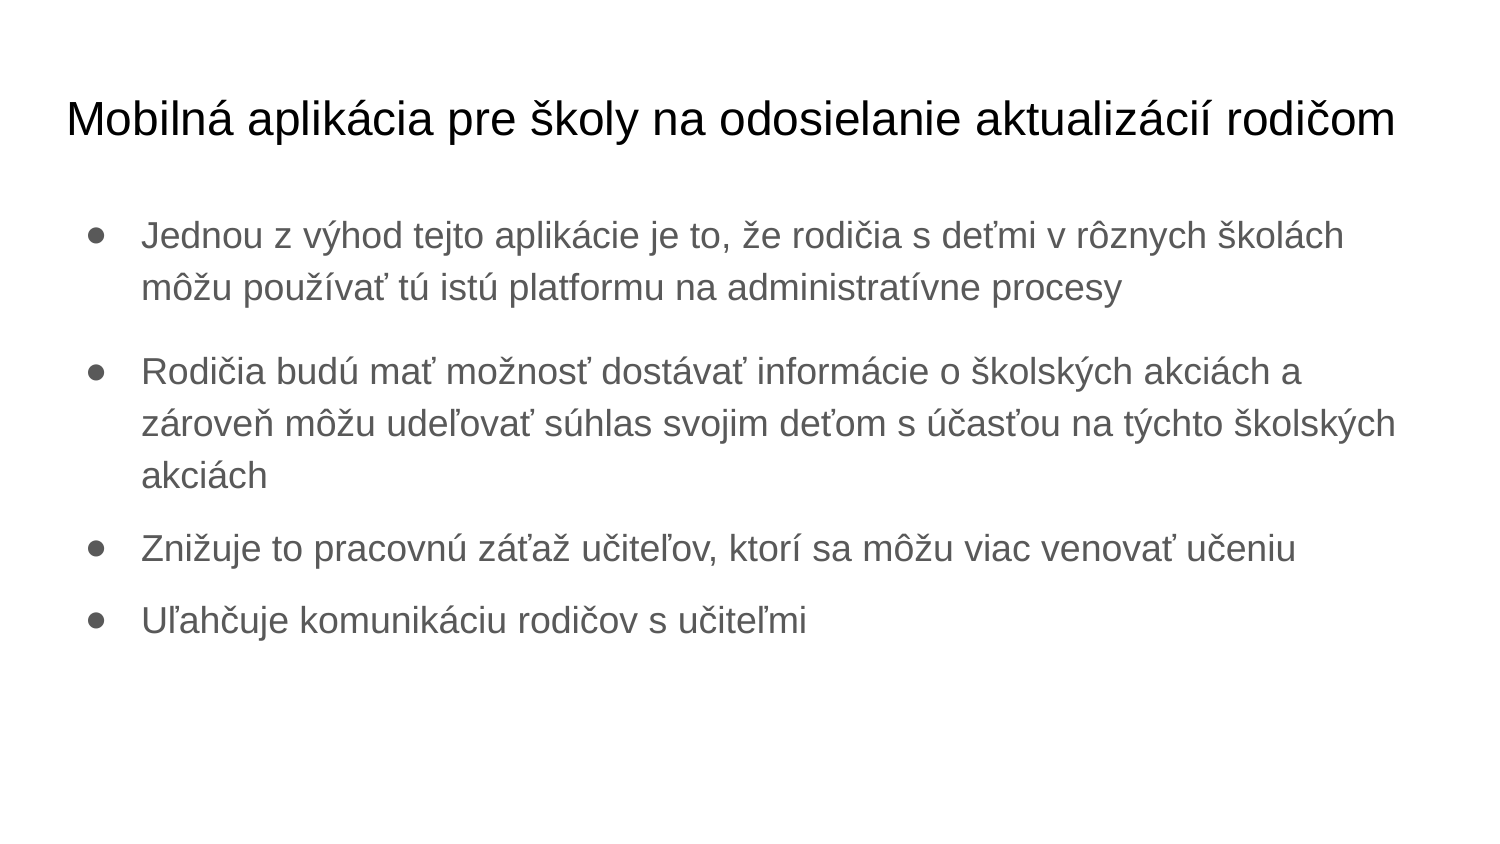

# Mobilná aplikácia pre školy na odosielanie aktualizácií rodičom
Jednou z výhod tejto aplikácie je to, že rodičia s deťmi v rôznych školách môžu používať tú istú platformu na administratívne procesy
Rodičia budú mať možnosť dostávať informácie o školských akciách a zároveň môžu udeľovať súhlas svojim deťom s účasťou na týchto školských akciách
Znižuje to pracovnú záťaž učiteľov, ktorí sa môžu viac venovať učeniu
Uľahčuje komunikáciu rodičov s učiteľmi